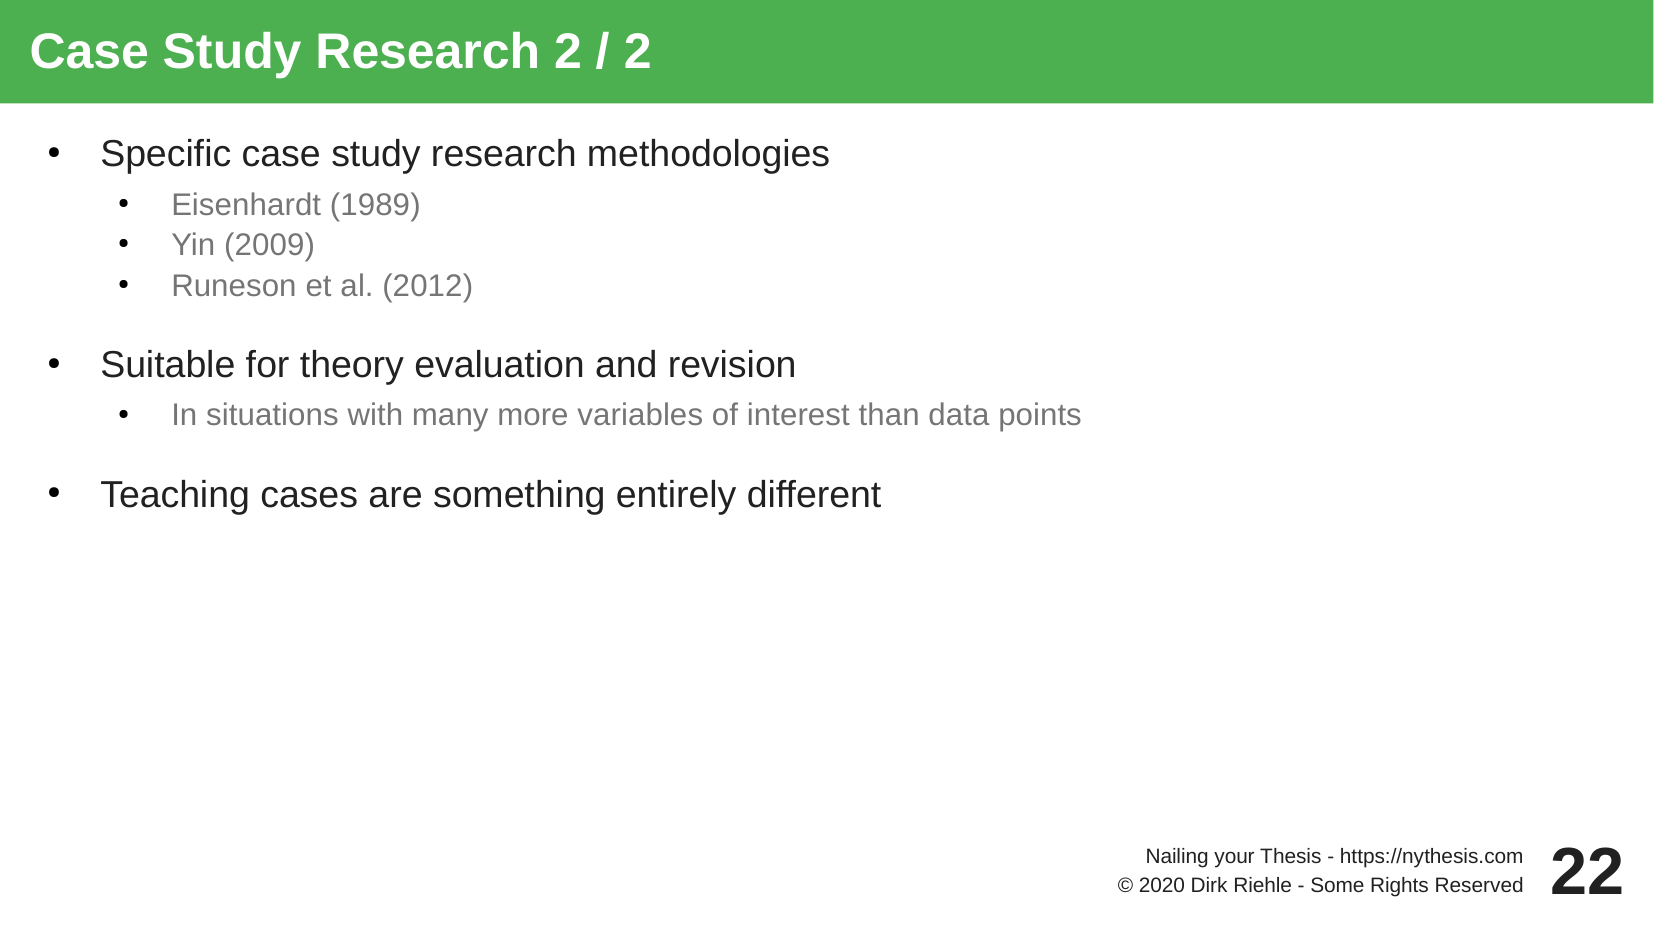

# Case Study Research 2 / 2
Specific case study research methodologies
Eisenhardt (1989)
Yin (2009)
Runeson et al. (2012)
Suitable for theory evaluation and revision
In situations with many more variables of interest than data points
Teaching cases are something entirely different
Nailing your Thesis - https://nythesis.com
22
© 2020 Dirk Riehle - Some Rights Reserved